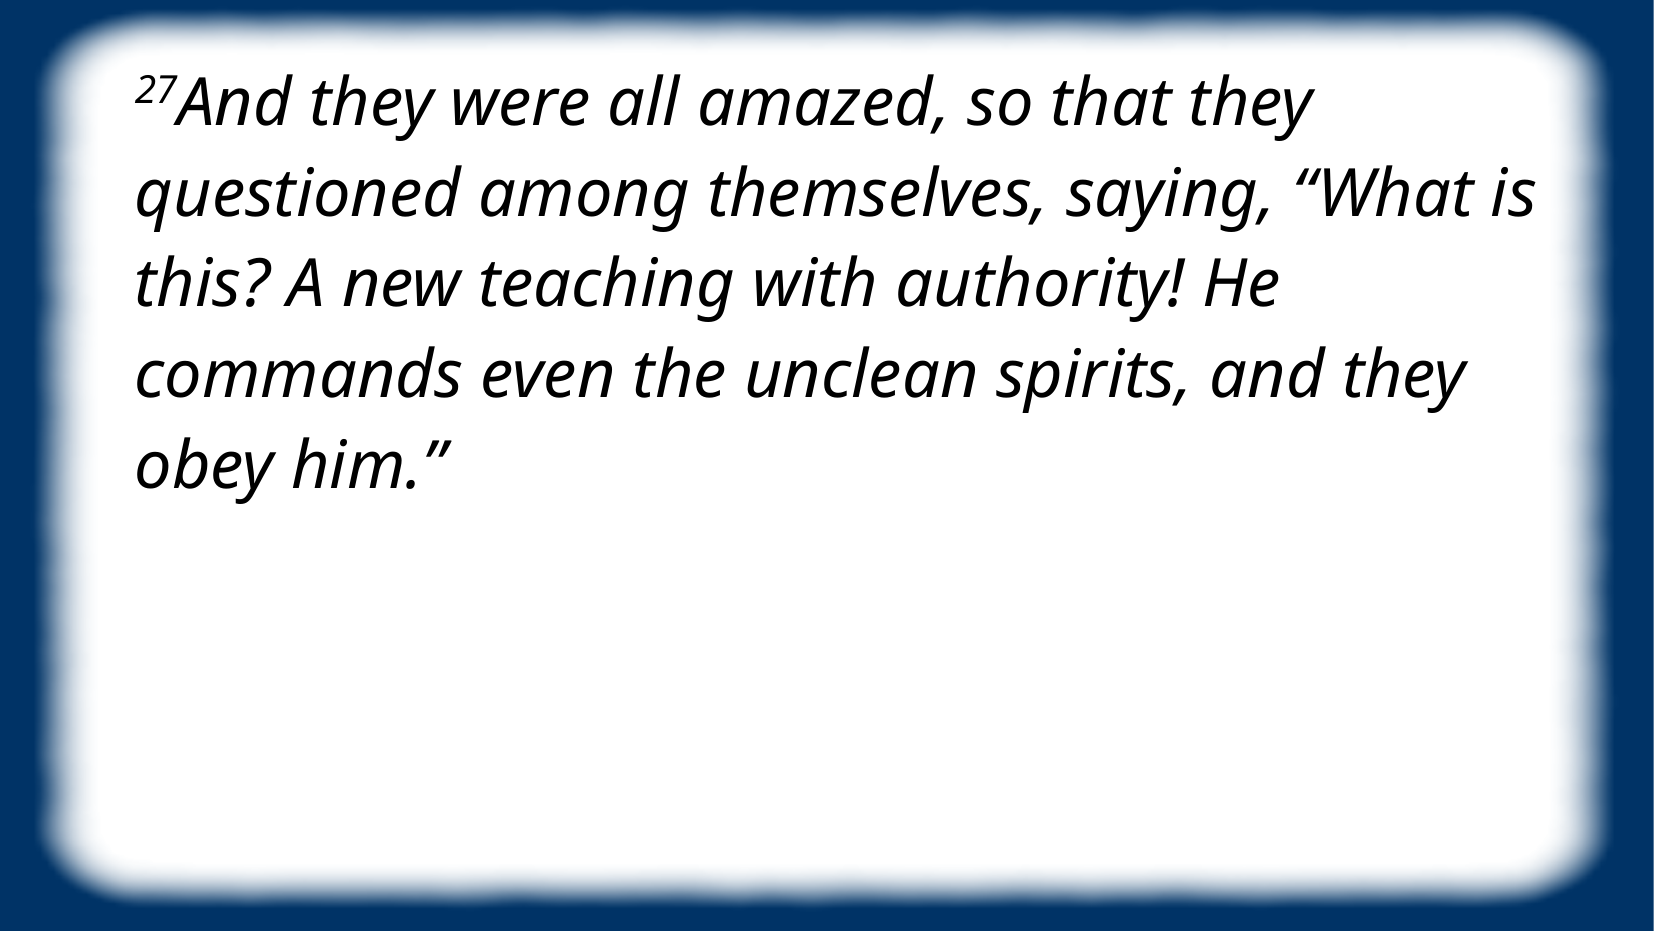

27And they were all amazed, so that they questioned among themselves, saying, “What is this? A new teaching with authority! He commands even the unclean spirits, and they obey him.”